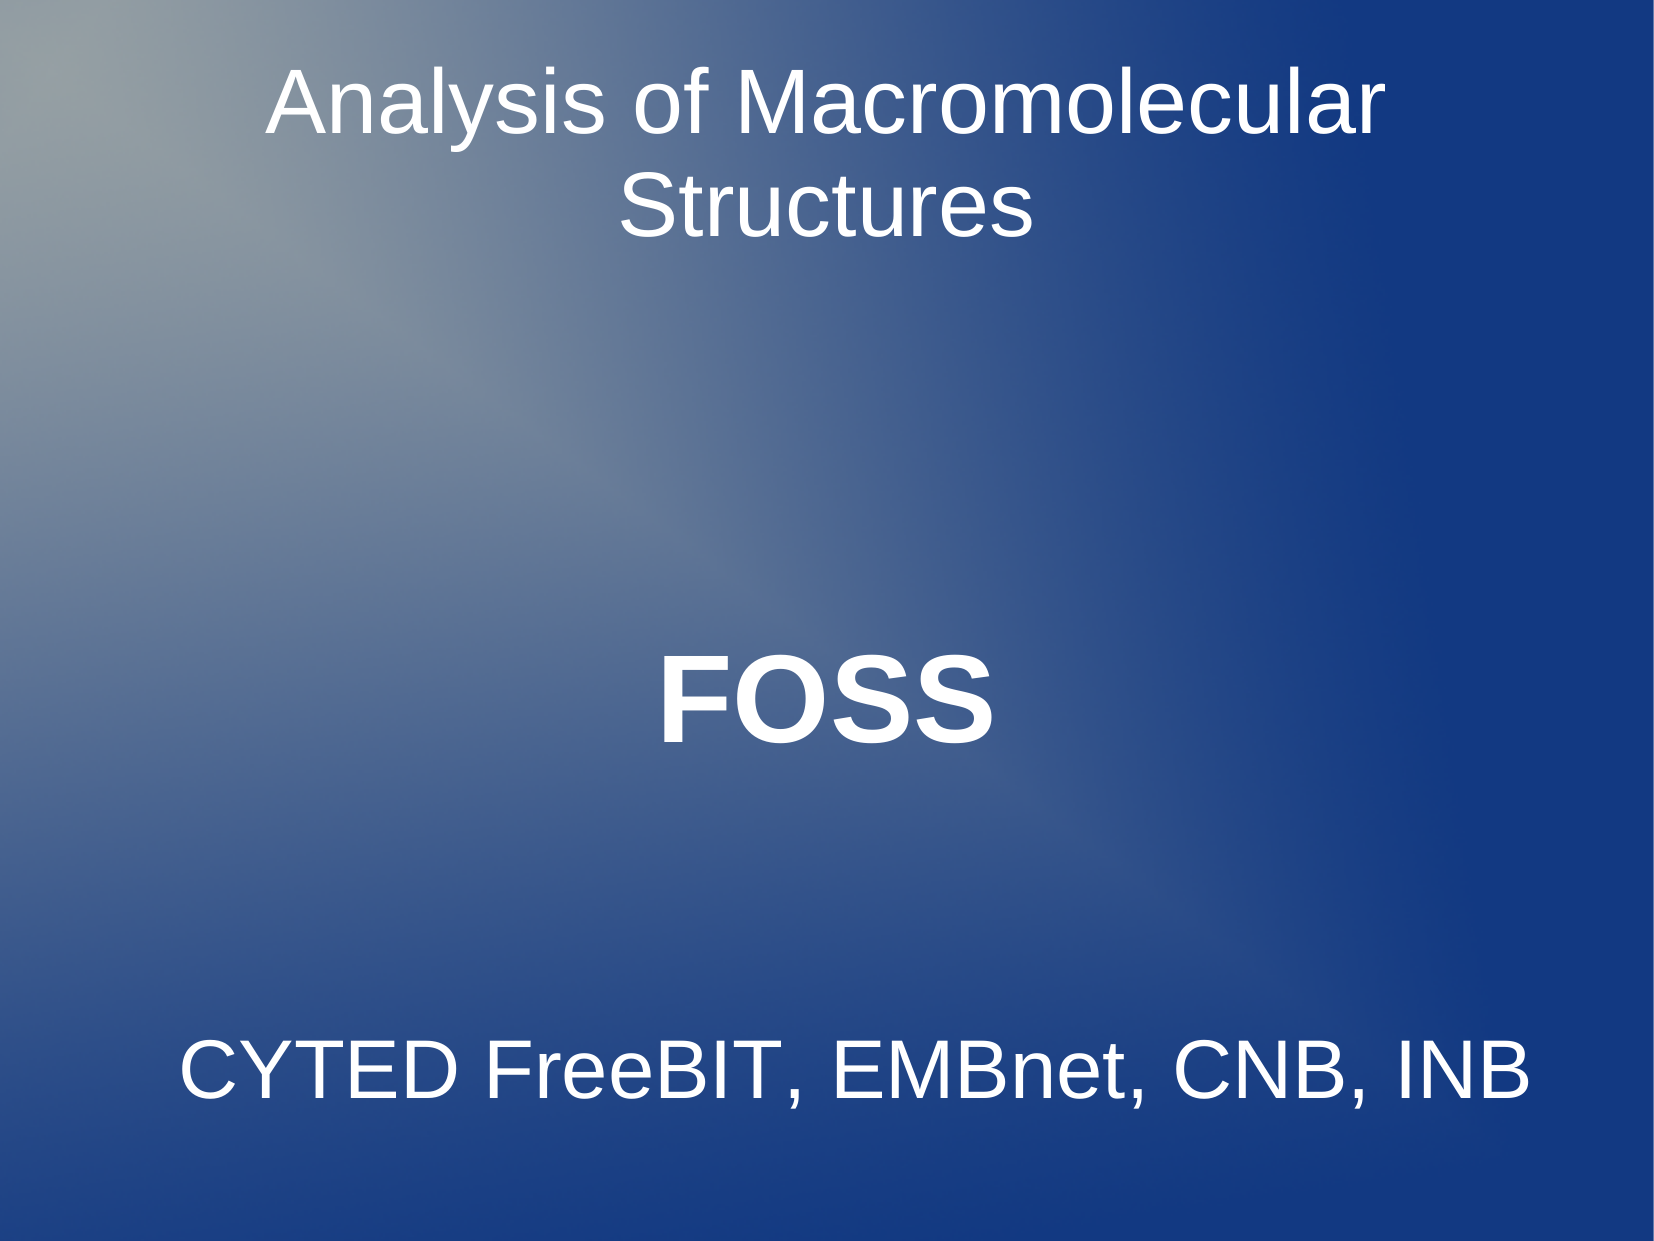

# Analysis of Macromolecular Structures
FOSS
CYTED FreeBIT, EMBnet, CNB, INB